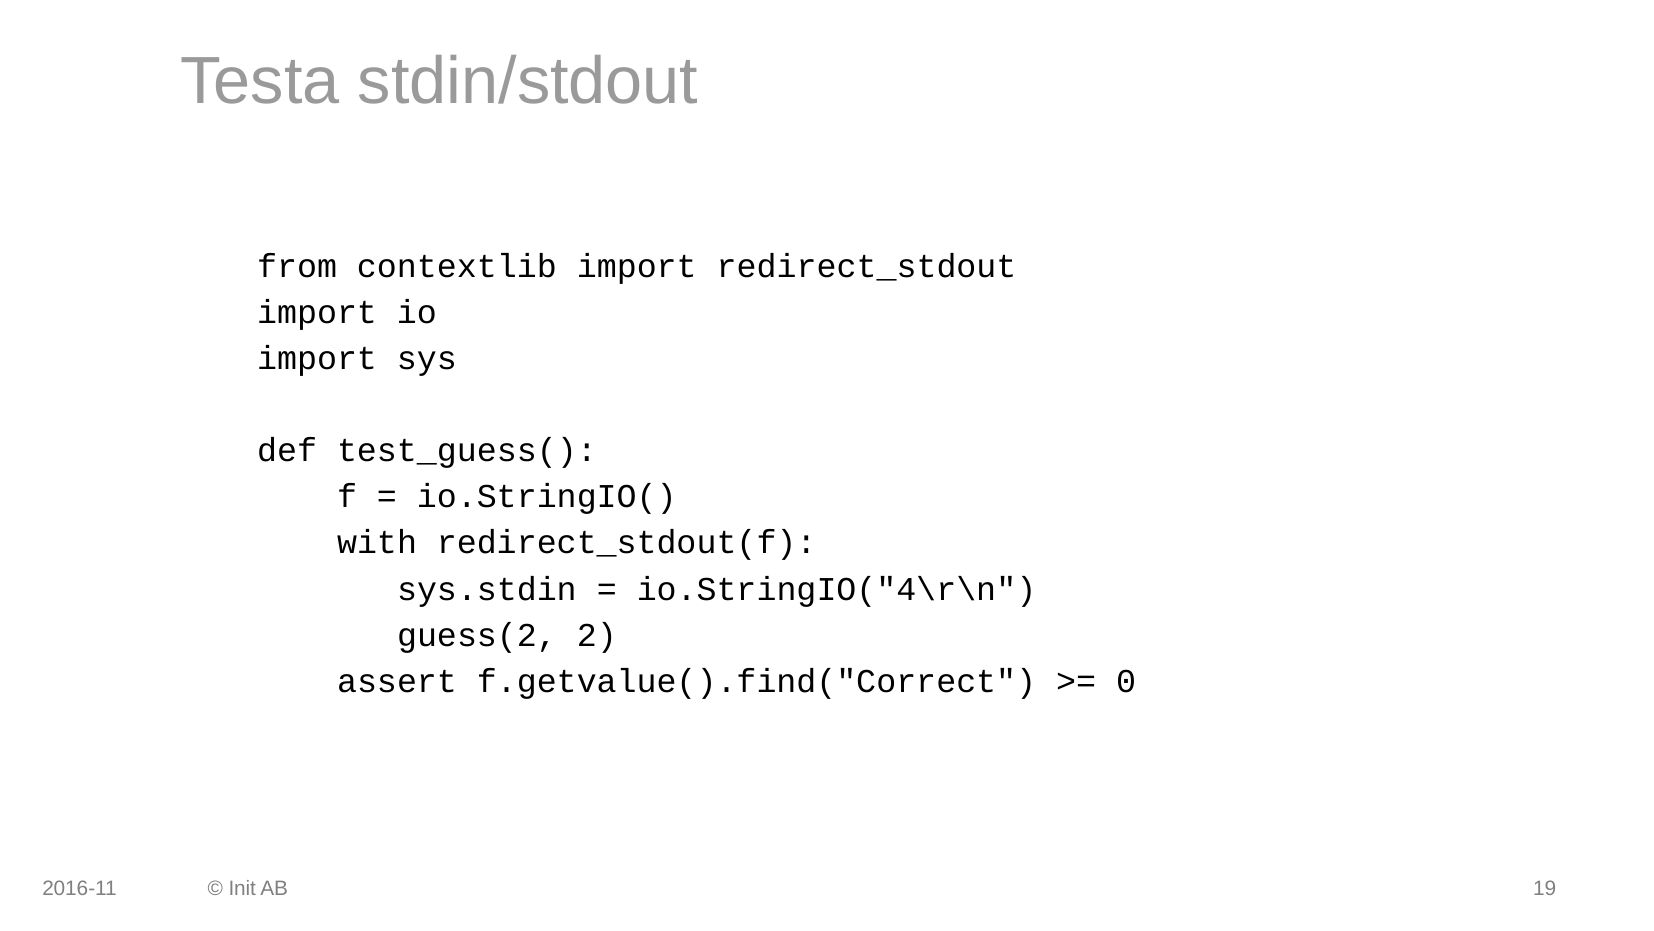

Testa stdin/stdout
from contextlib import redirect_stdout
import io
import sys
def test_guess():
 f = io.StringIO()
 with redirect_stdout(f):
 sys.stdin = io.StringIO("4\r\n")
 guess(2, 2)
 assert f.getvalue().find("Correct") >= 0
2016-11
© Init AB